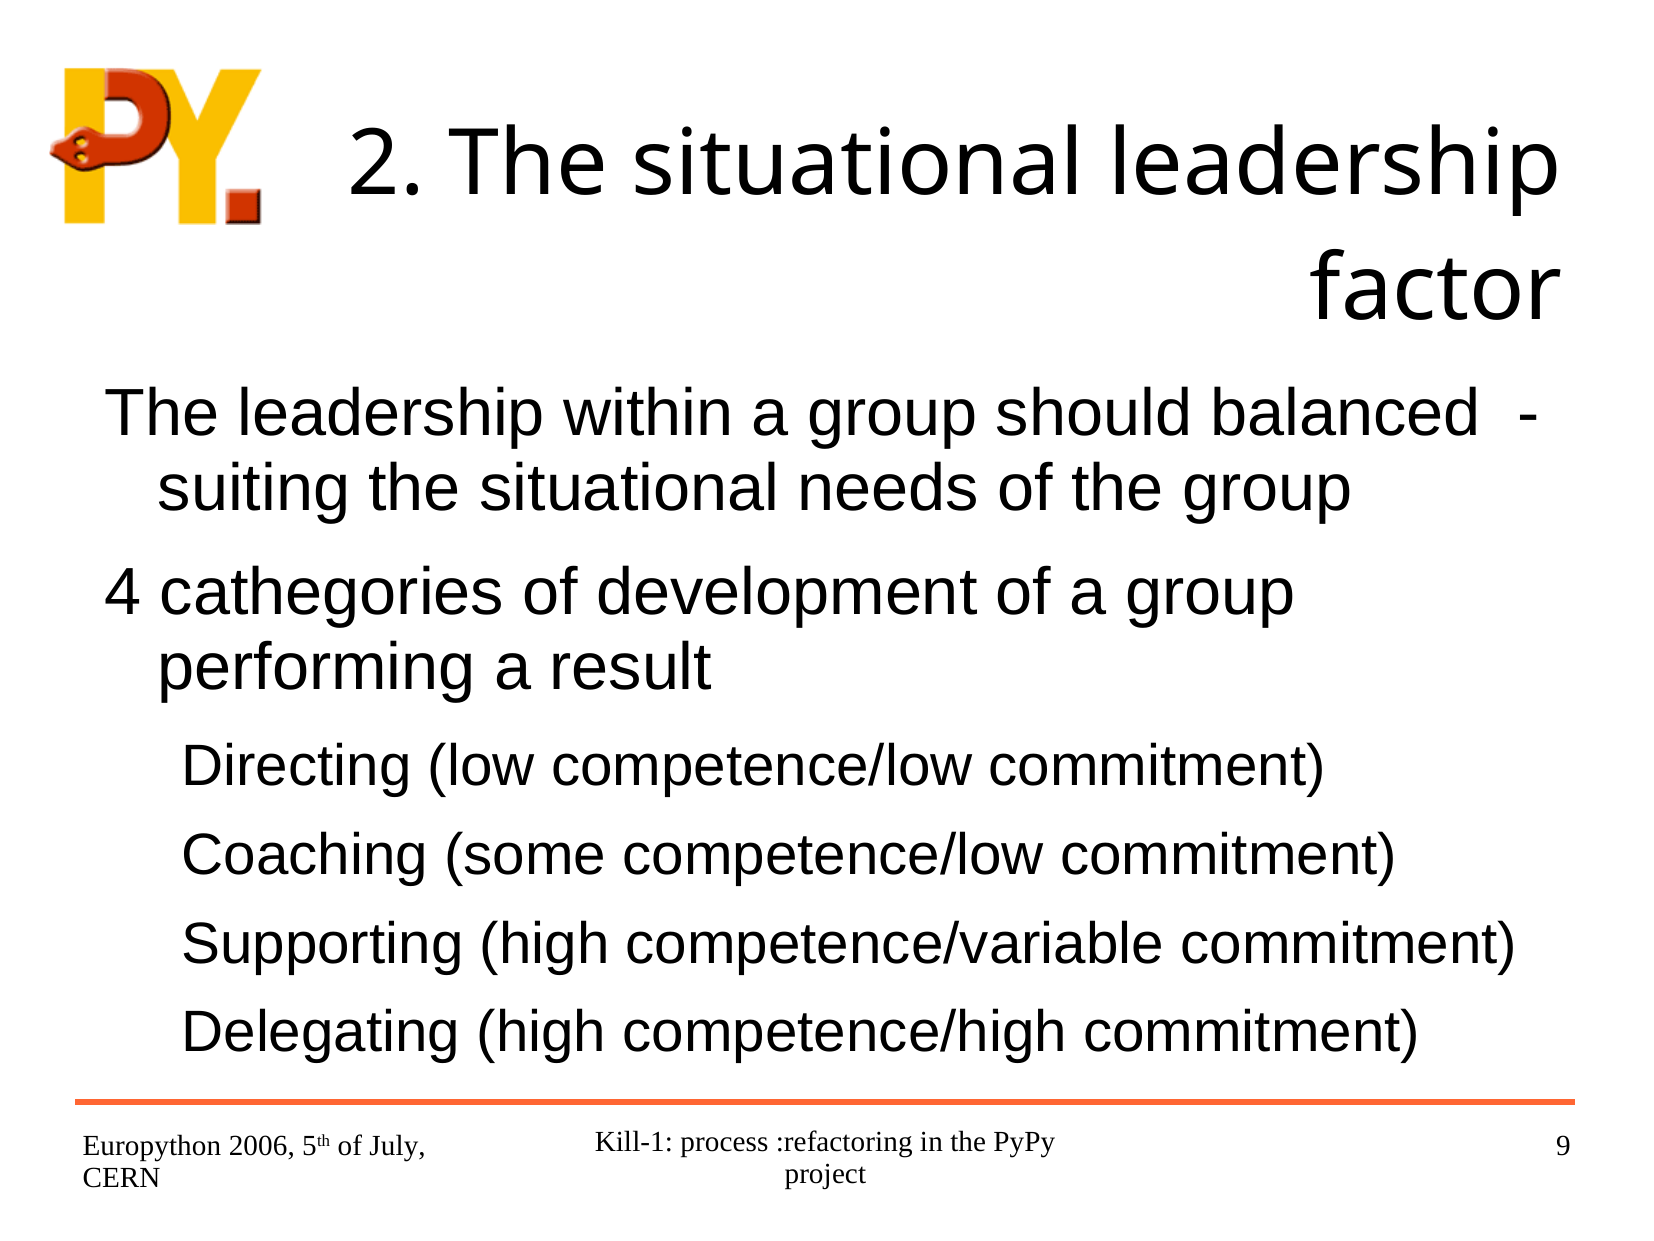

# 2. The situational leadership factor
The leadership within a group should balanced - suiting the situational needs of the group
4 cathegories of development of a group performing a result
Directing (low competence/low commitment)
Coaching (some competence/low commitment)
Supporting (high competence/variable commitment)
Delegating (high competence/high commitment)
PyPy: A Case Study of a F/OSS Community
Brussels, 2005-12-08
9